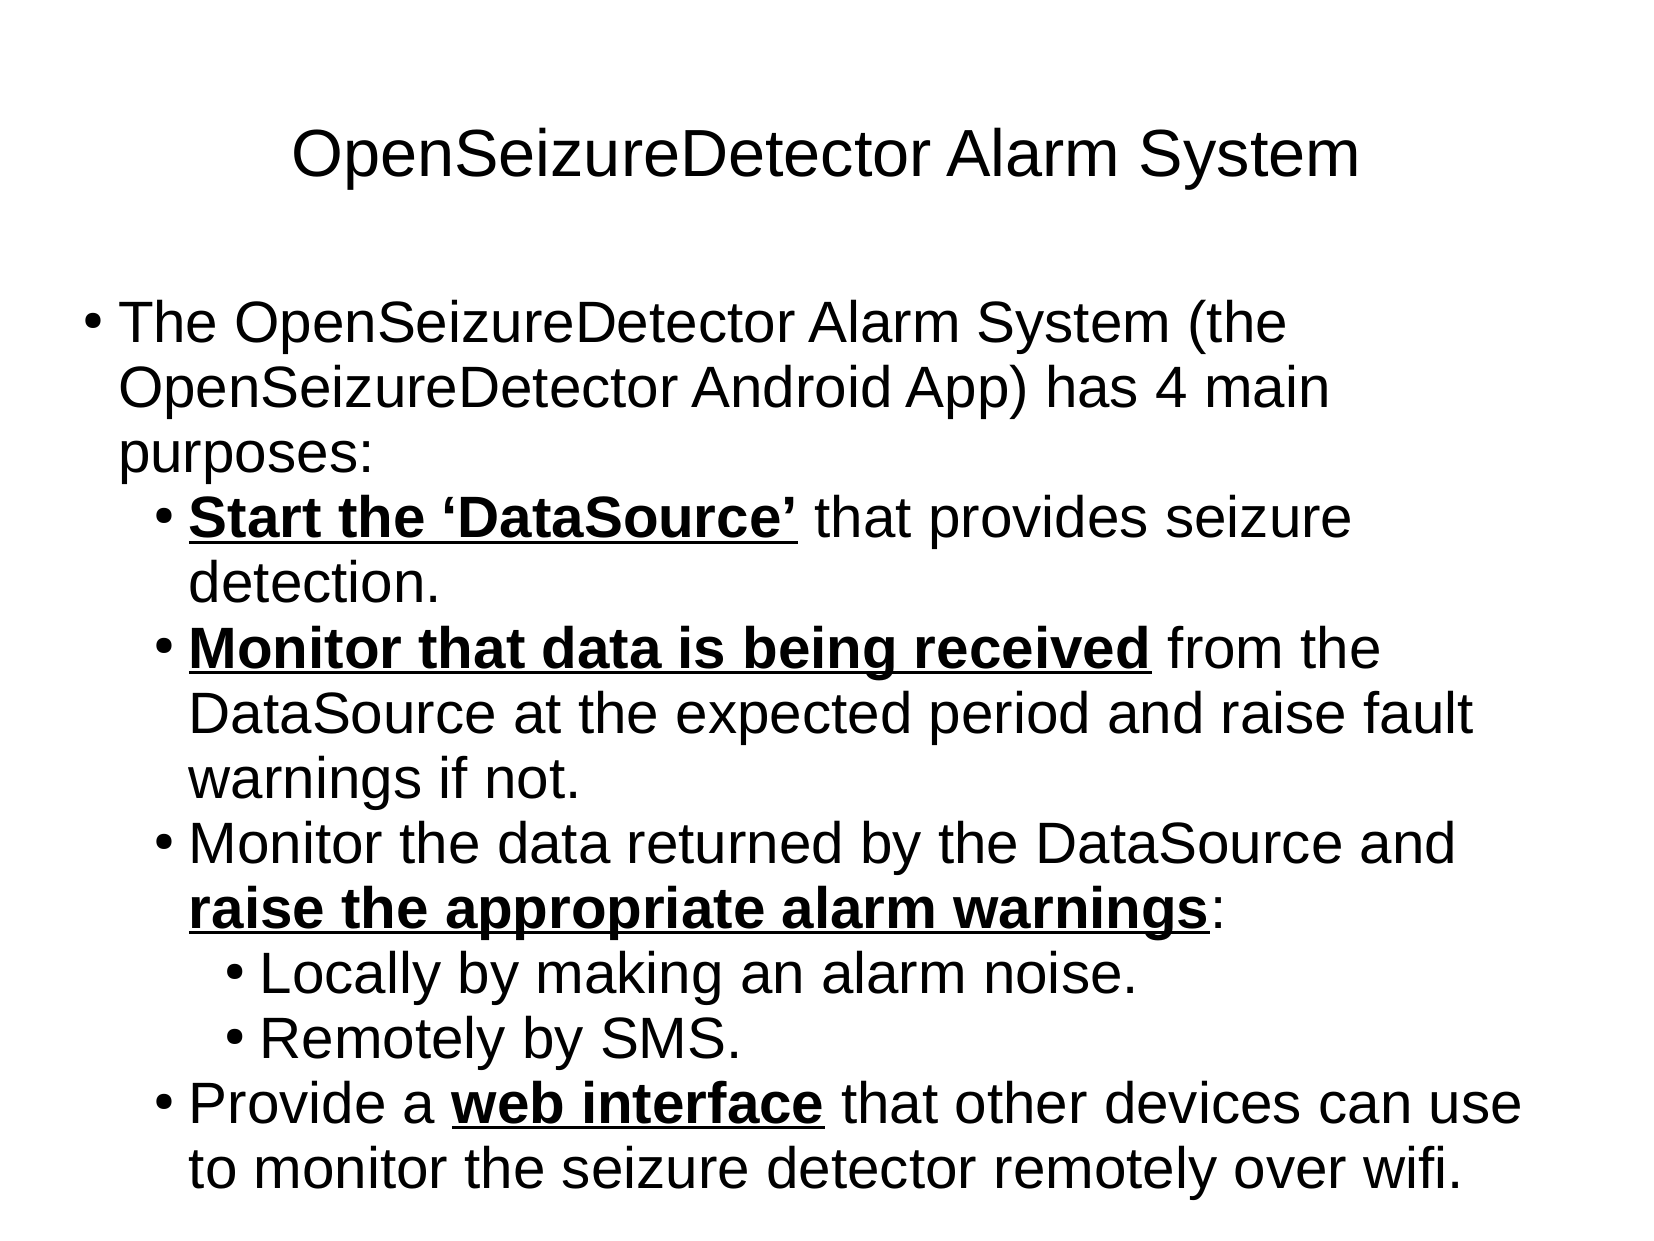

# OpenSeizureDetector Alarm System
The OpenSeizureDetector Alarm System (the OpenSeizureDetector Android App) has 4 main purposes:
Start the ‘DataSource’ that provides seizure detection.
Monitor that data is being received from the DataSource at the expected period and raise fault warnings if not.
Monitor the data returned by the DataSource and raise the appropriate alarm warnings:
Locally by making an alarm noise.
Remotely by SMS.
Provide a web interface that other devices can use to monitor the seizure detector remotely over wifi.